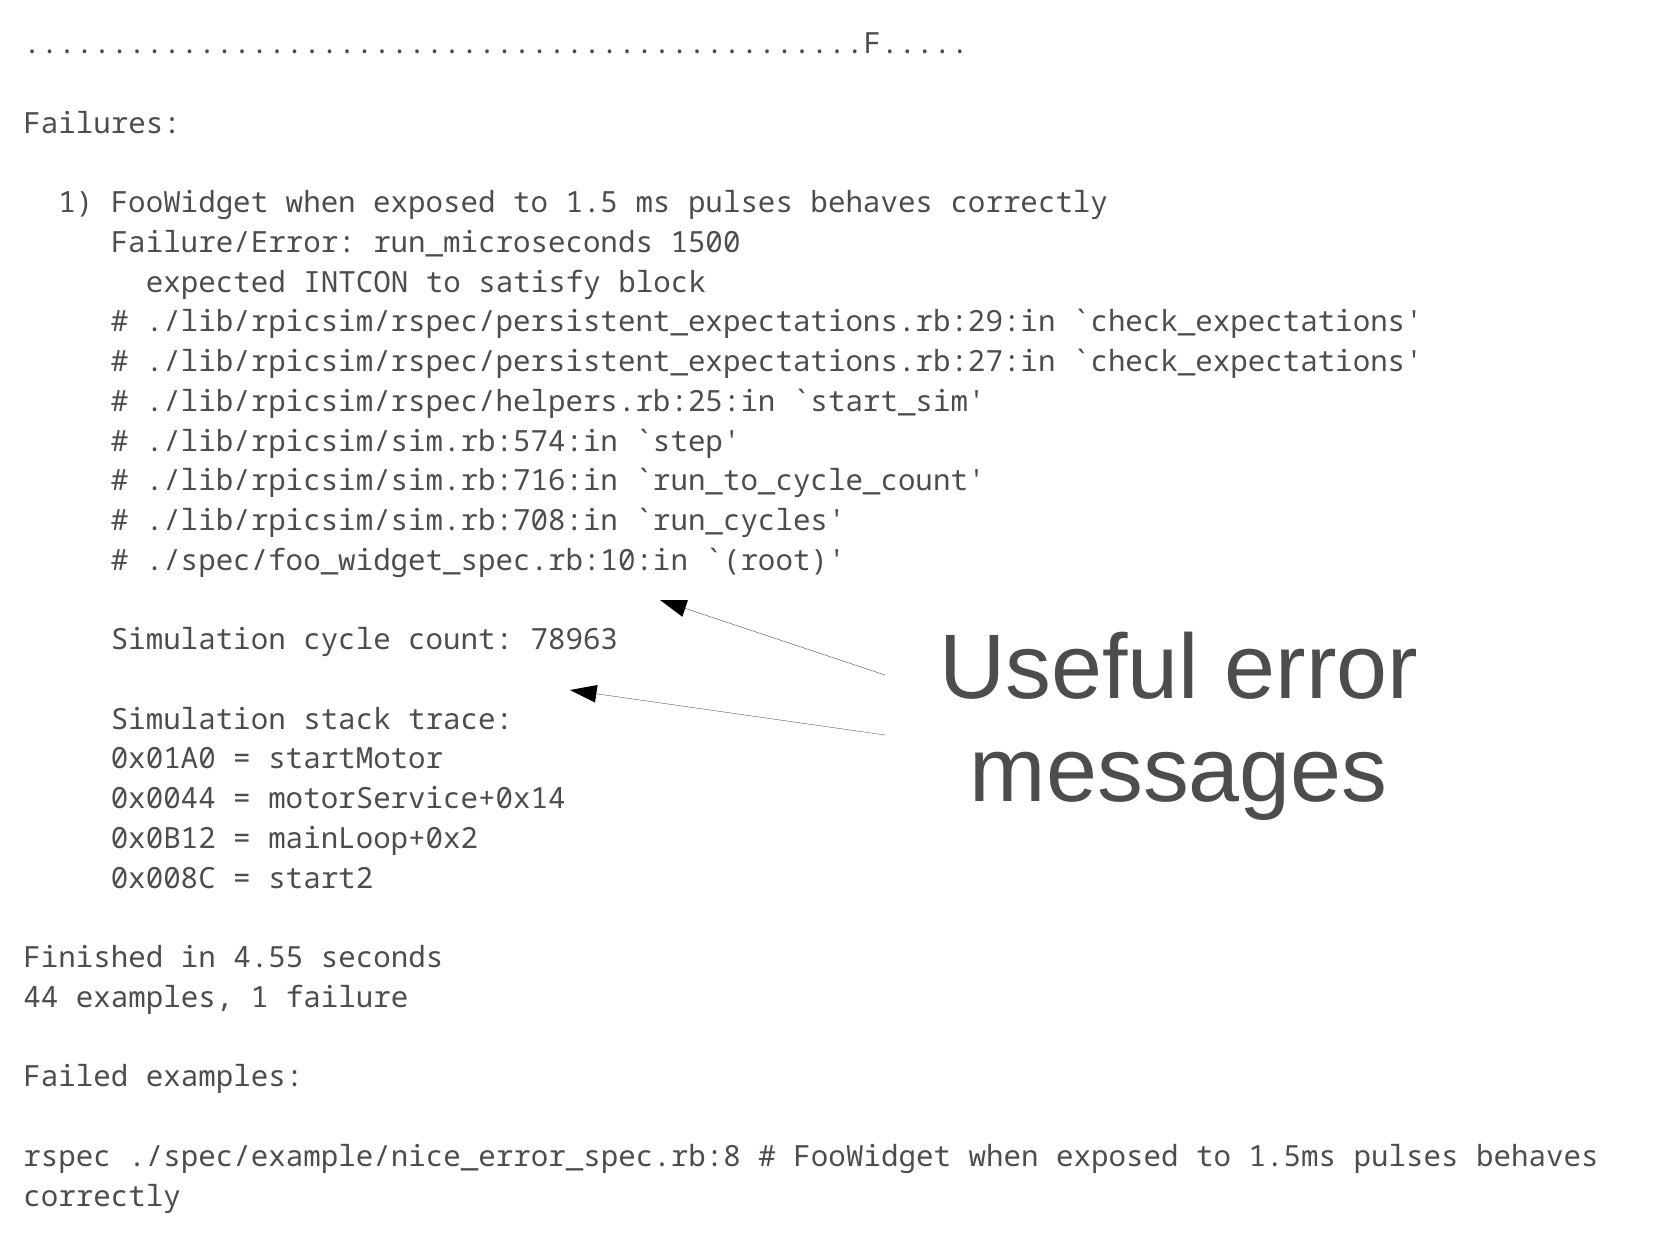

................................................F.....
Failures:
 1) FooWidget when exposed to 1.5 ms pulses behaves correctly
 Failure/Error: run_microseconds 1500
 expected INTCON to satisfy block
 # ./lib/rpicsim/rspec/persistent_expectations.rb:29:in `check_expectations'
 # ./lib/rpicsim/rspec/persistent_expectations.rb:27:in `check_expectations'
 # ./lib/rpicsim/rspec/helpers.rb:25:in `start_sim'
 # ./lib/rpicsim/sim.rb:574:in `step'
 # ./lib/rpicsim/sim.rb:716:in `run_to_cycle_count'
 # ./lib/rpicsim/sim.rb:708:in `run_cycles'
 # ./spec/foo_widget_spec.rb:10:in `(root)'
 Simulation cycle count: 78963
 Simulation stack trace:
 0x01A0 = startMotor
 0x0044 = motorService+0x14
 0x0B12 = mainLoop+0x2
 0x008C = start2
Finished in 4.55 seconds
44 examples, 1 failure
Failed examples:
rspec ./spec/example/nice_error_spec.rb:8 # FooWidget when exposed to 1.5ms pulses behaves correctly
# Useful error messages